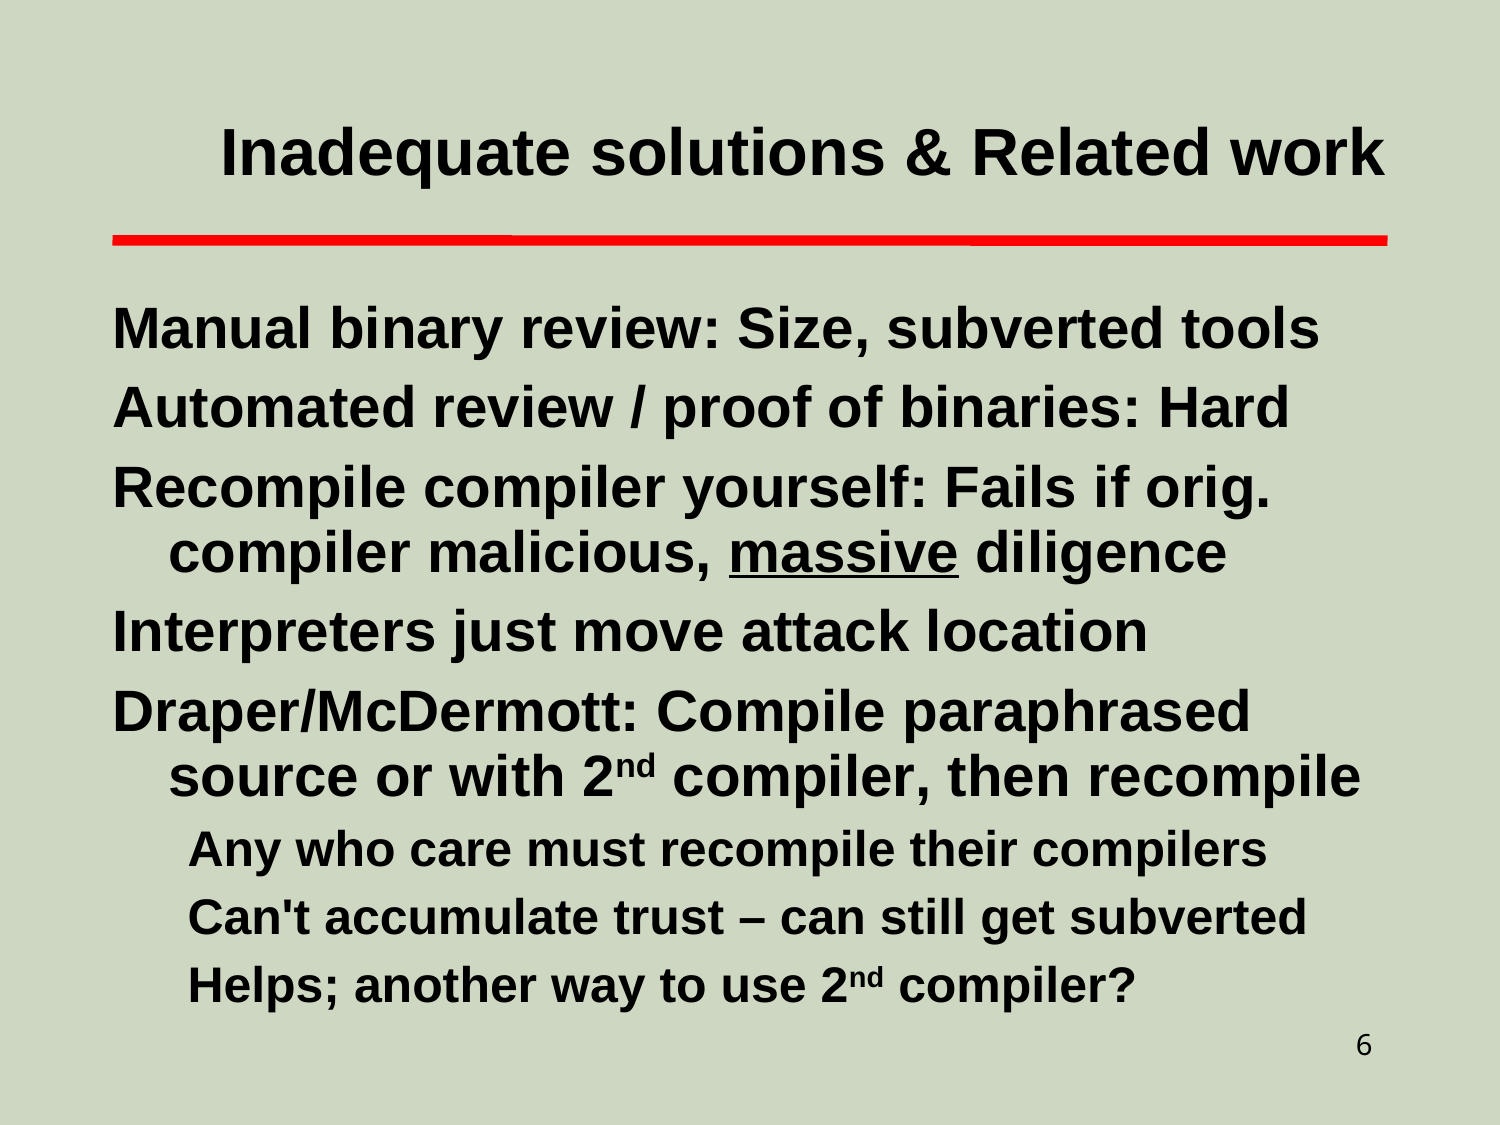

# Inadequate solutions & Related work
Manual binary review: Size, subverted tools
Automated review / proof of binaries: Hard
Recompile compiler yourself: Fails if orig. compiler malicious, massive diligence
Interpreters just move attack location
Draper/McDermott: Compile paraphrased source or with 2nd compiler, then recompile
Any who care must recompile their compilers
Can't accumulate trust – can still get subverted
Helps; another way to use 2nd compiler?